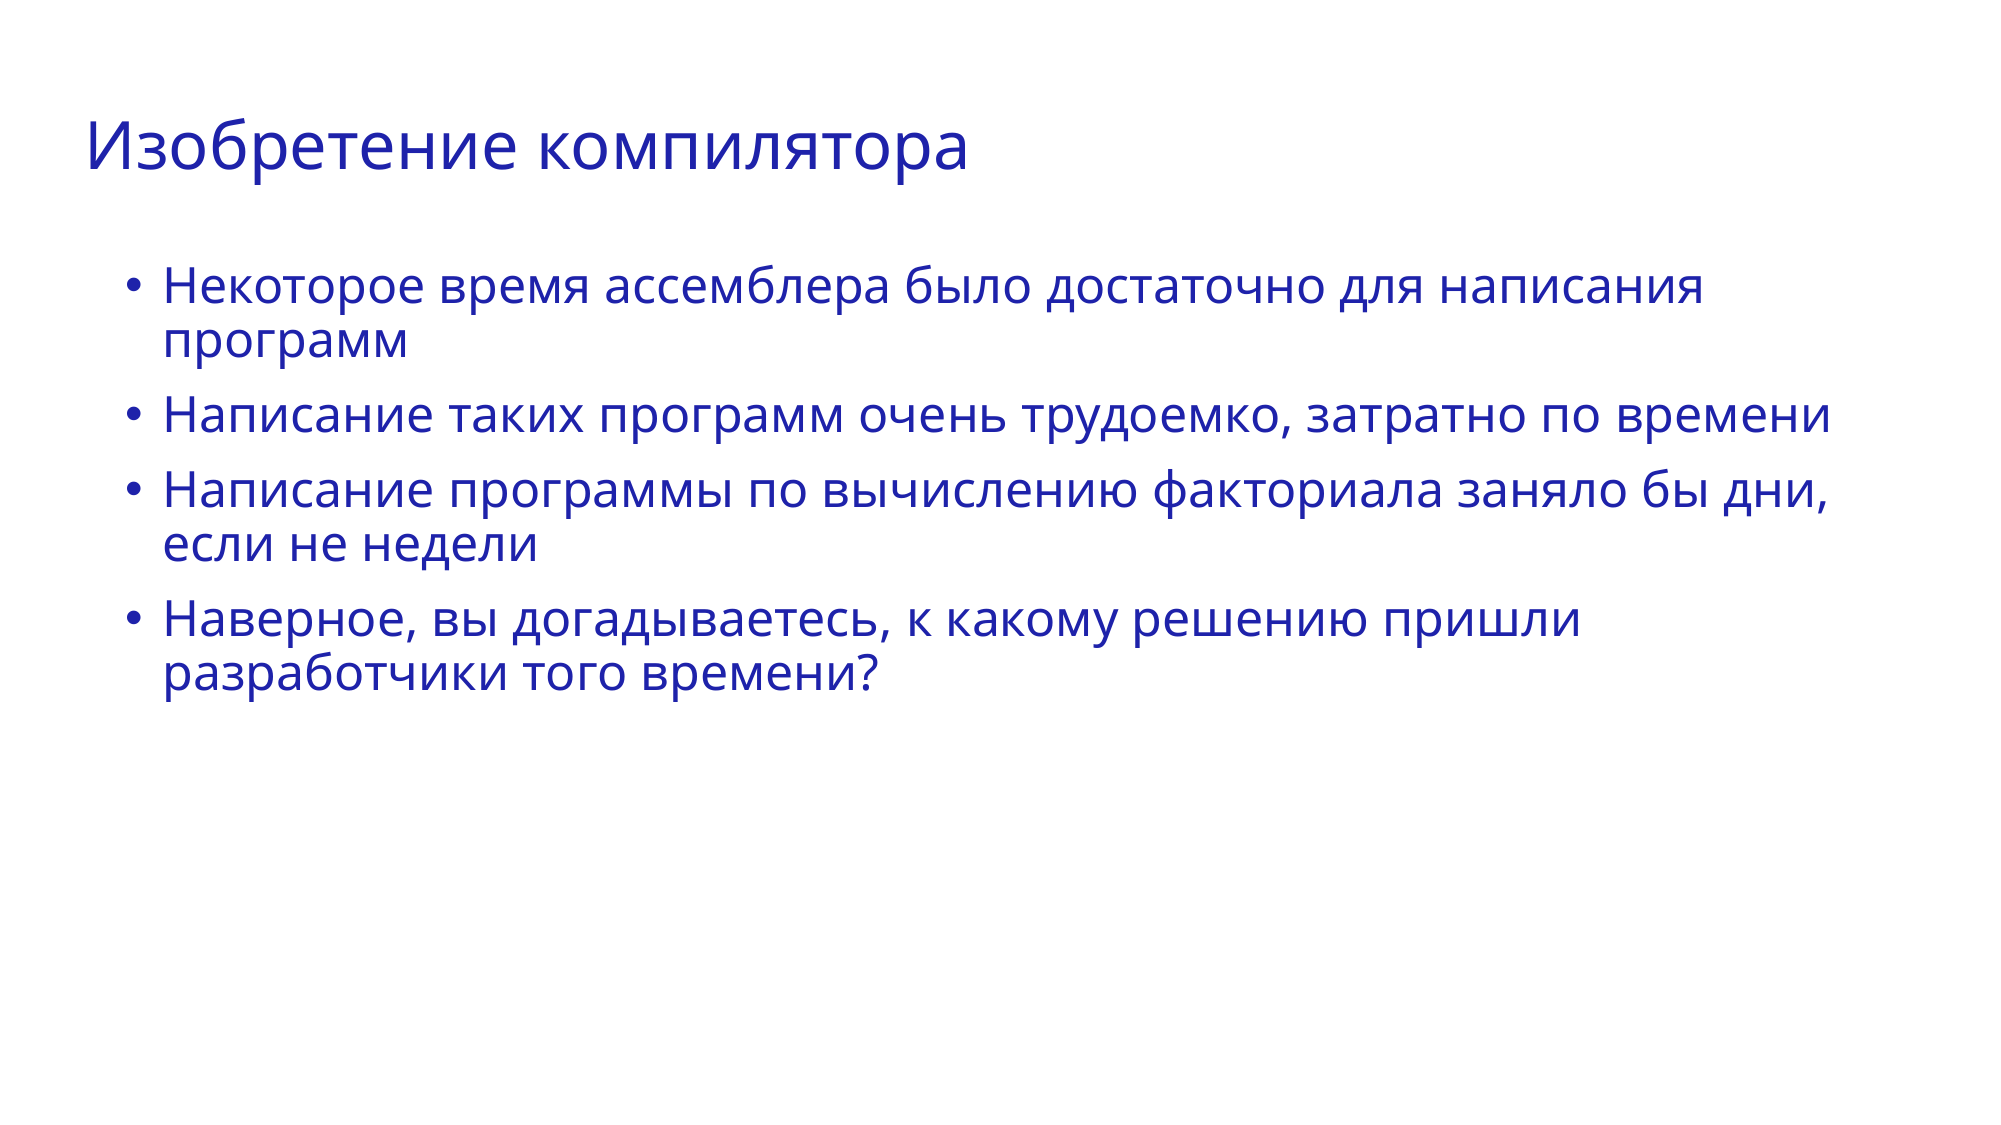

# Изобретение компилятора
Некоторое время ассемблера было достаточно для написания программ
Написание таких программ очень трудоемко, затратно по времени
Написание программы по вычислению факториала заняло бы дни, если не недели
Наверное, вы догадываетесь, к какому решению пришли разработчики того времени?